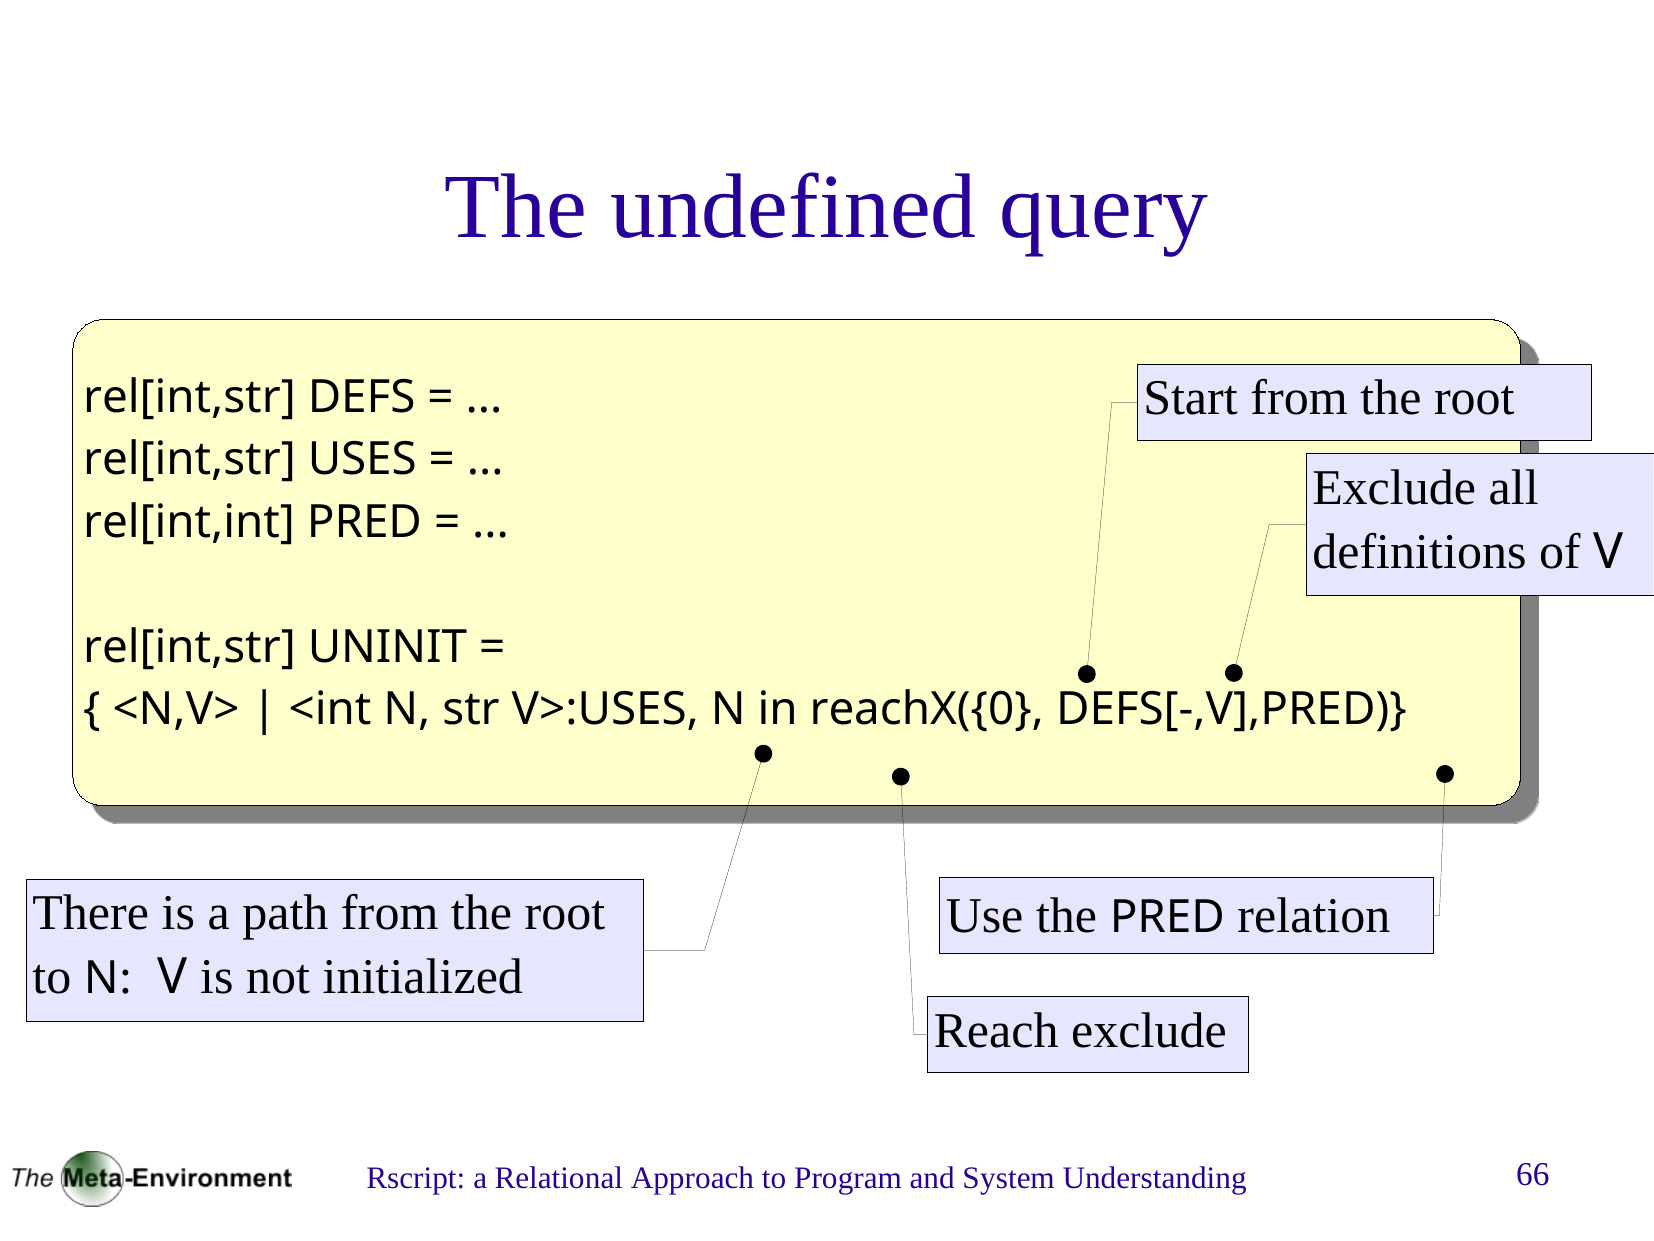

# The undefined query
rel[int,str] DEFS = ...
rel[int,str] USES = ...
rel[int,int] PRED = ...
rel[int,str] UNINIT =
{ <N,V> | <int N, str V>:USES, N in reachX({0}, DEFS[-,V],PRED)}